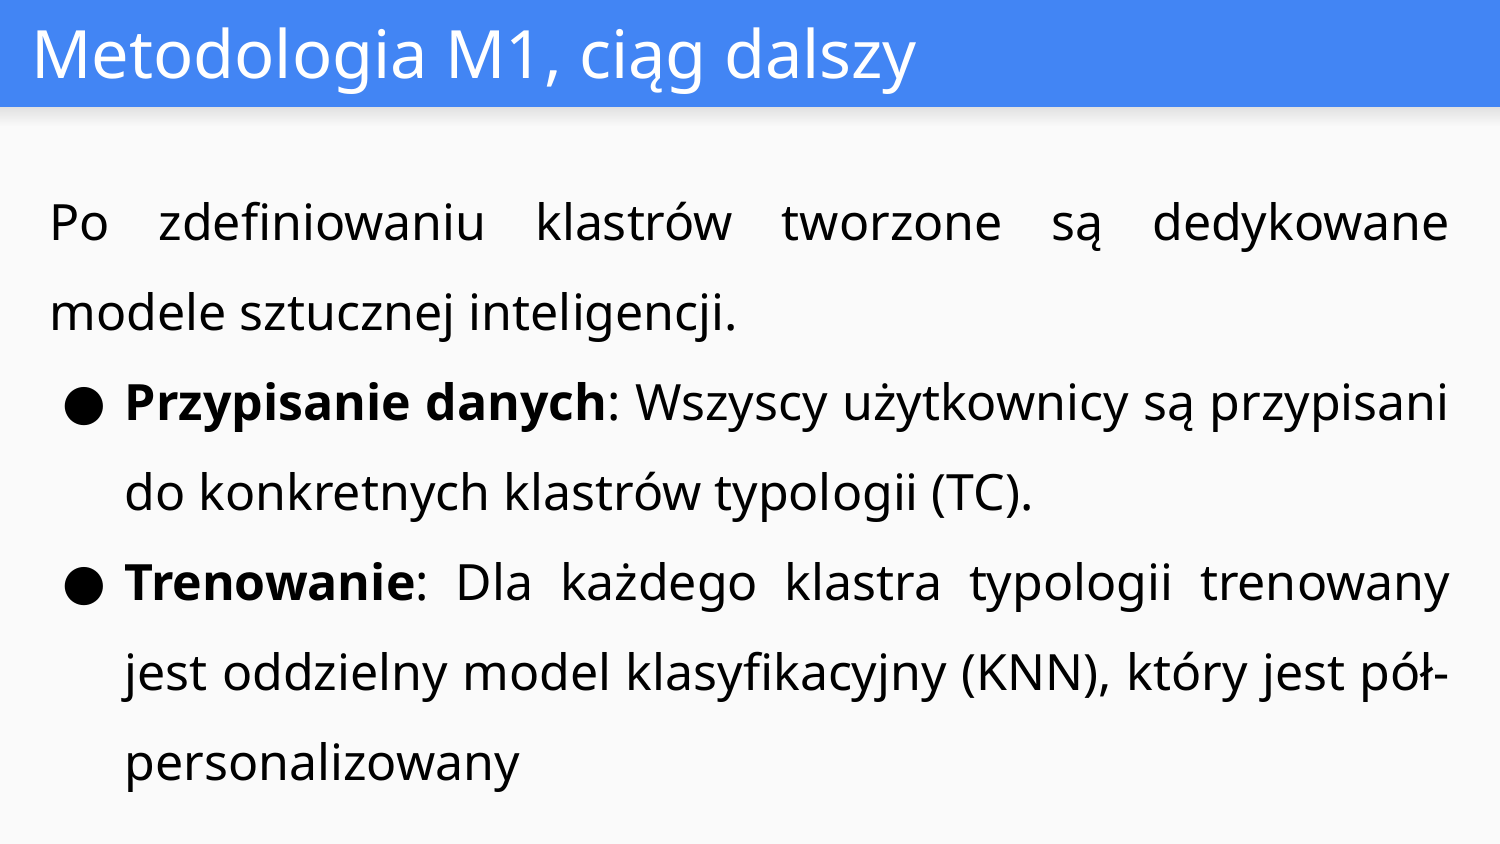

# Metodologia M1, ciąg dalszy
Po zdefiniowaniu klastrów tworzone są dedykowane modele sztucznej inteligencji.
Przypisanie danych: Wszyscy użytkownicy są przypisani do konkretnych klastrów typologii (TC).
Trenowanie: Dla każdego klastra typologii trenowany jest oddzielny model klasyfikacyjny (KNN), który jest pół-personalizowany